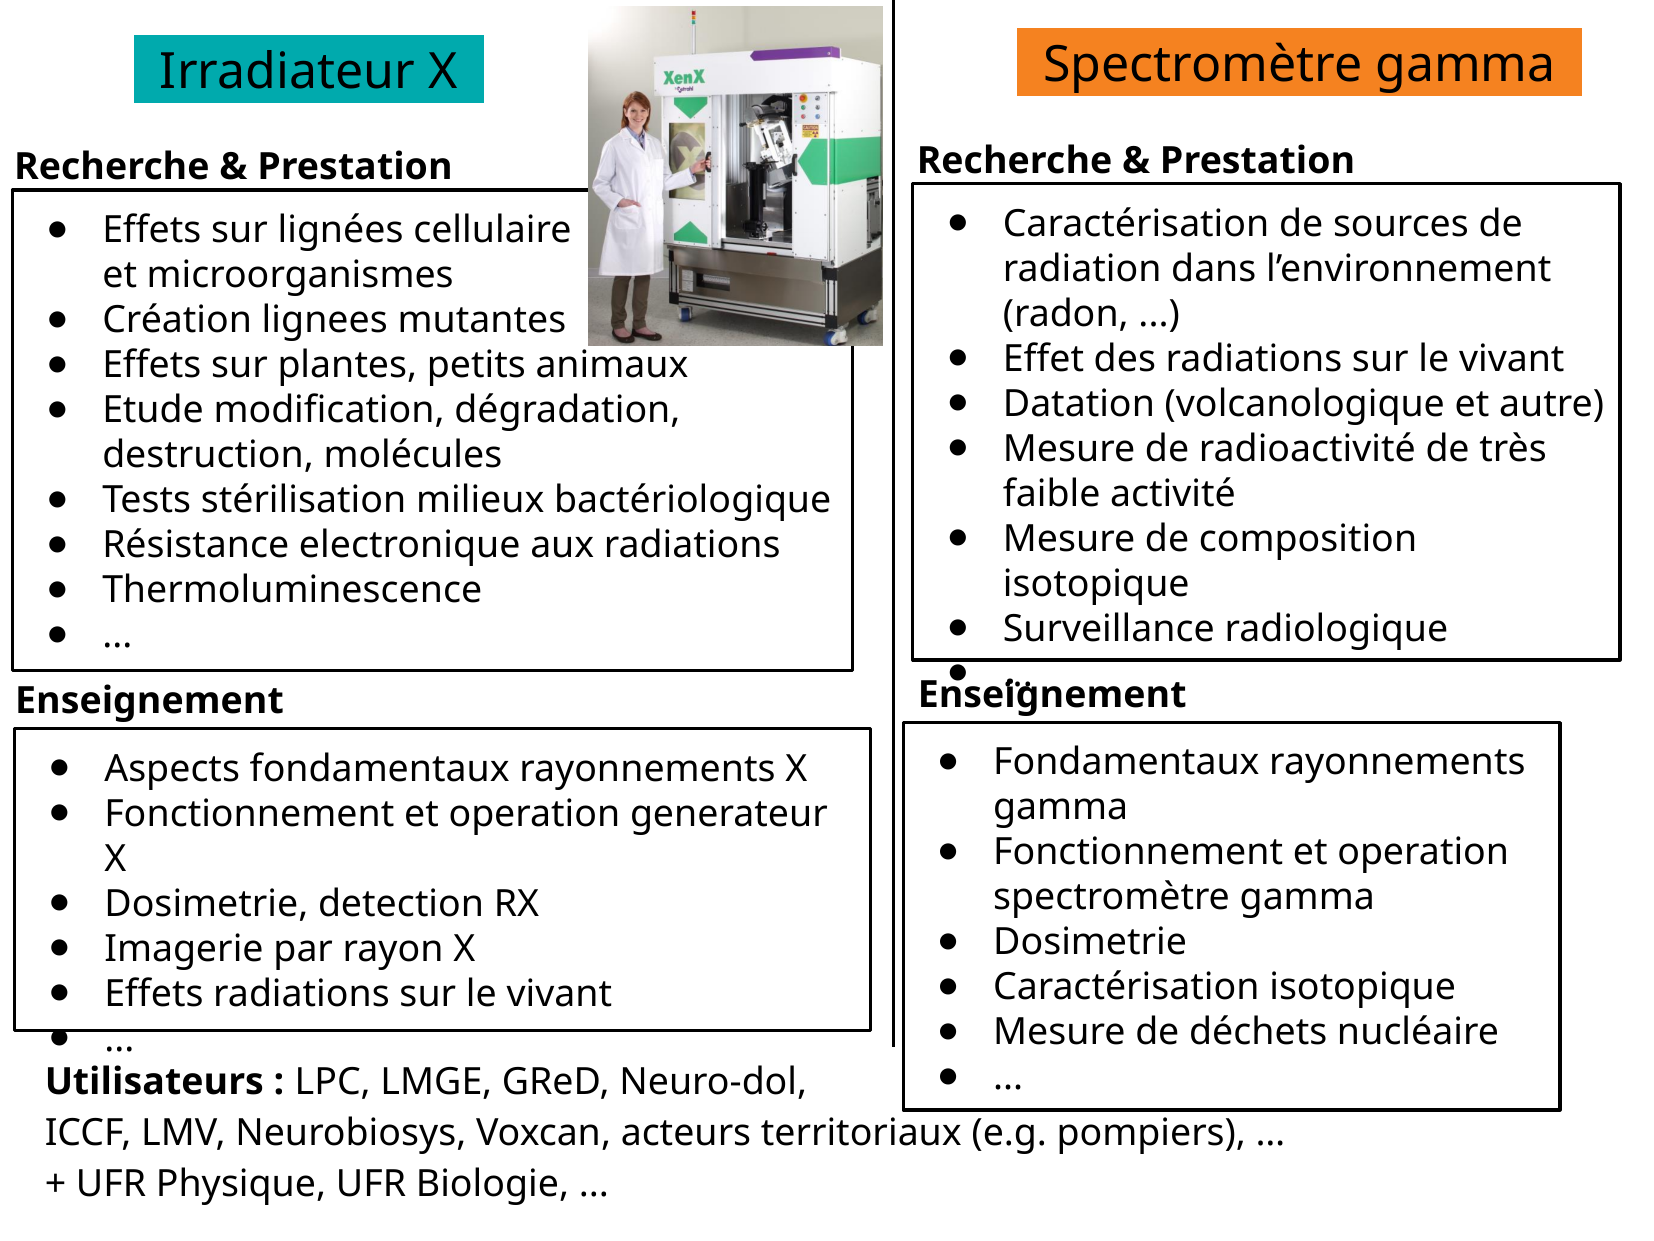

Spectromètre gamma
 Irradiateur X
Recherche & Prestation
Effets sur lignées cellulaire
et microorganismes
Création lignees mutantes
Effets sur plantes, petits animaux
Etude modification, dégradation, destruction, molécules
Tests stérilisation milieux bactériologique
Résistance electronique aux radiations
Thermoluminescence
...
Recherche & Prestation
Caractérisation de sources de radiation dans l’environnement (radon, ...)
Effet des radiations sur le vivant
Datation (volcanologique et autre)
Mesure de radioactivité de très faible activité
Mesure de composition isotopique
Surveillance radiologique
...
Enseignement
Enseignement
Fondamentaux rayonnements gamma
Fonctionnement et operation spectromètre gamma
Dosimetrie
Caractérisation isotopique
Mesure de déchets nucléaire
...
Aspects fondamentaux rayonnements X
Fonctionnement et operation generateur X
Dosimetrie, detection RX
Imagerie par rayon X
Effets radiations sur le vivant
...
Utilisateurs : LPC, LMGE, GReD, Neuro-dol,
ICCF, LMV, Neurobiosys, Voxcan, acteurs territoriaux (e.g. pompiers), …
+ UFR Physique, UFR Biologie, ...